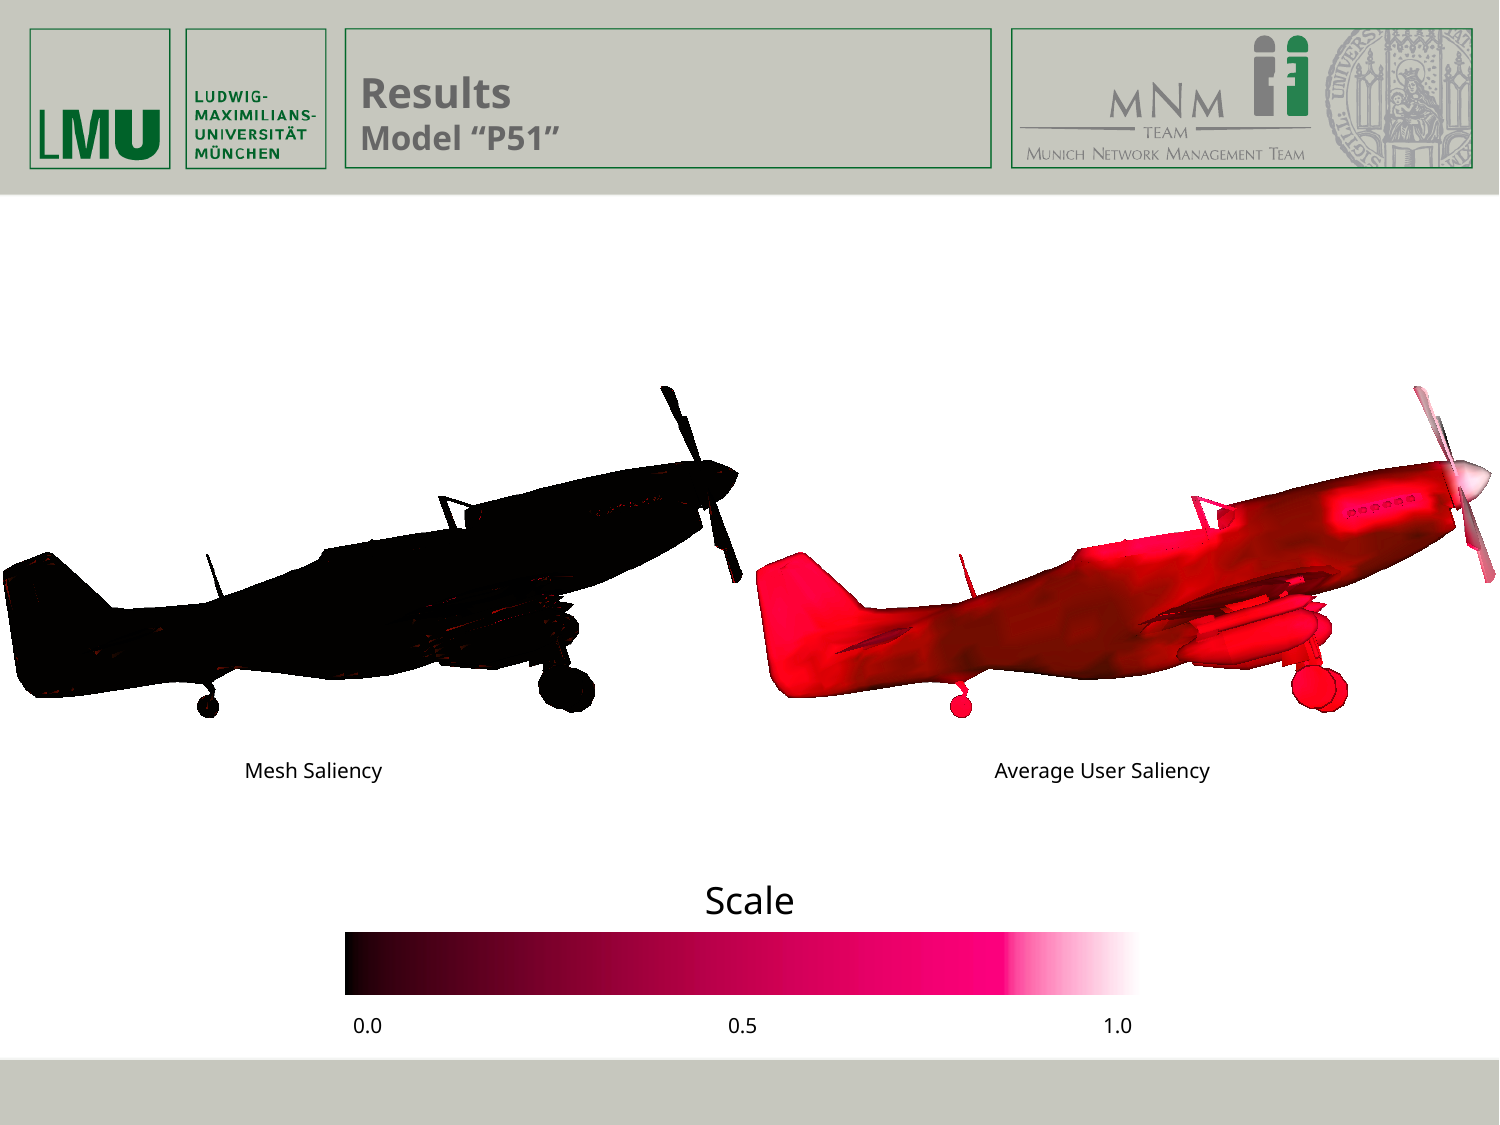

Results
Model “P51”
Mesh Saliency									Average User Saliency
Scale
0.0					0.5					1.0